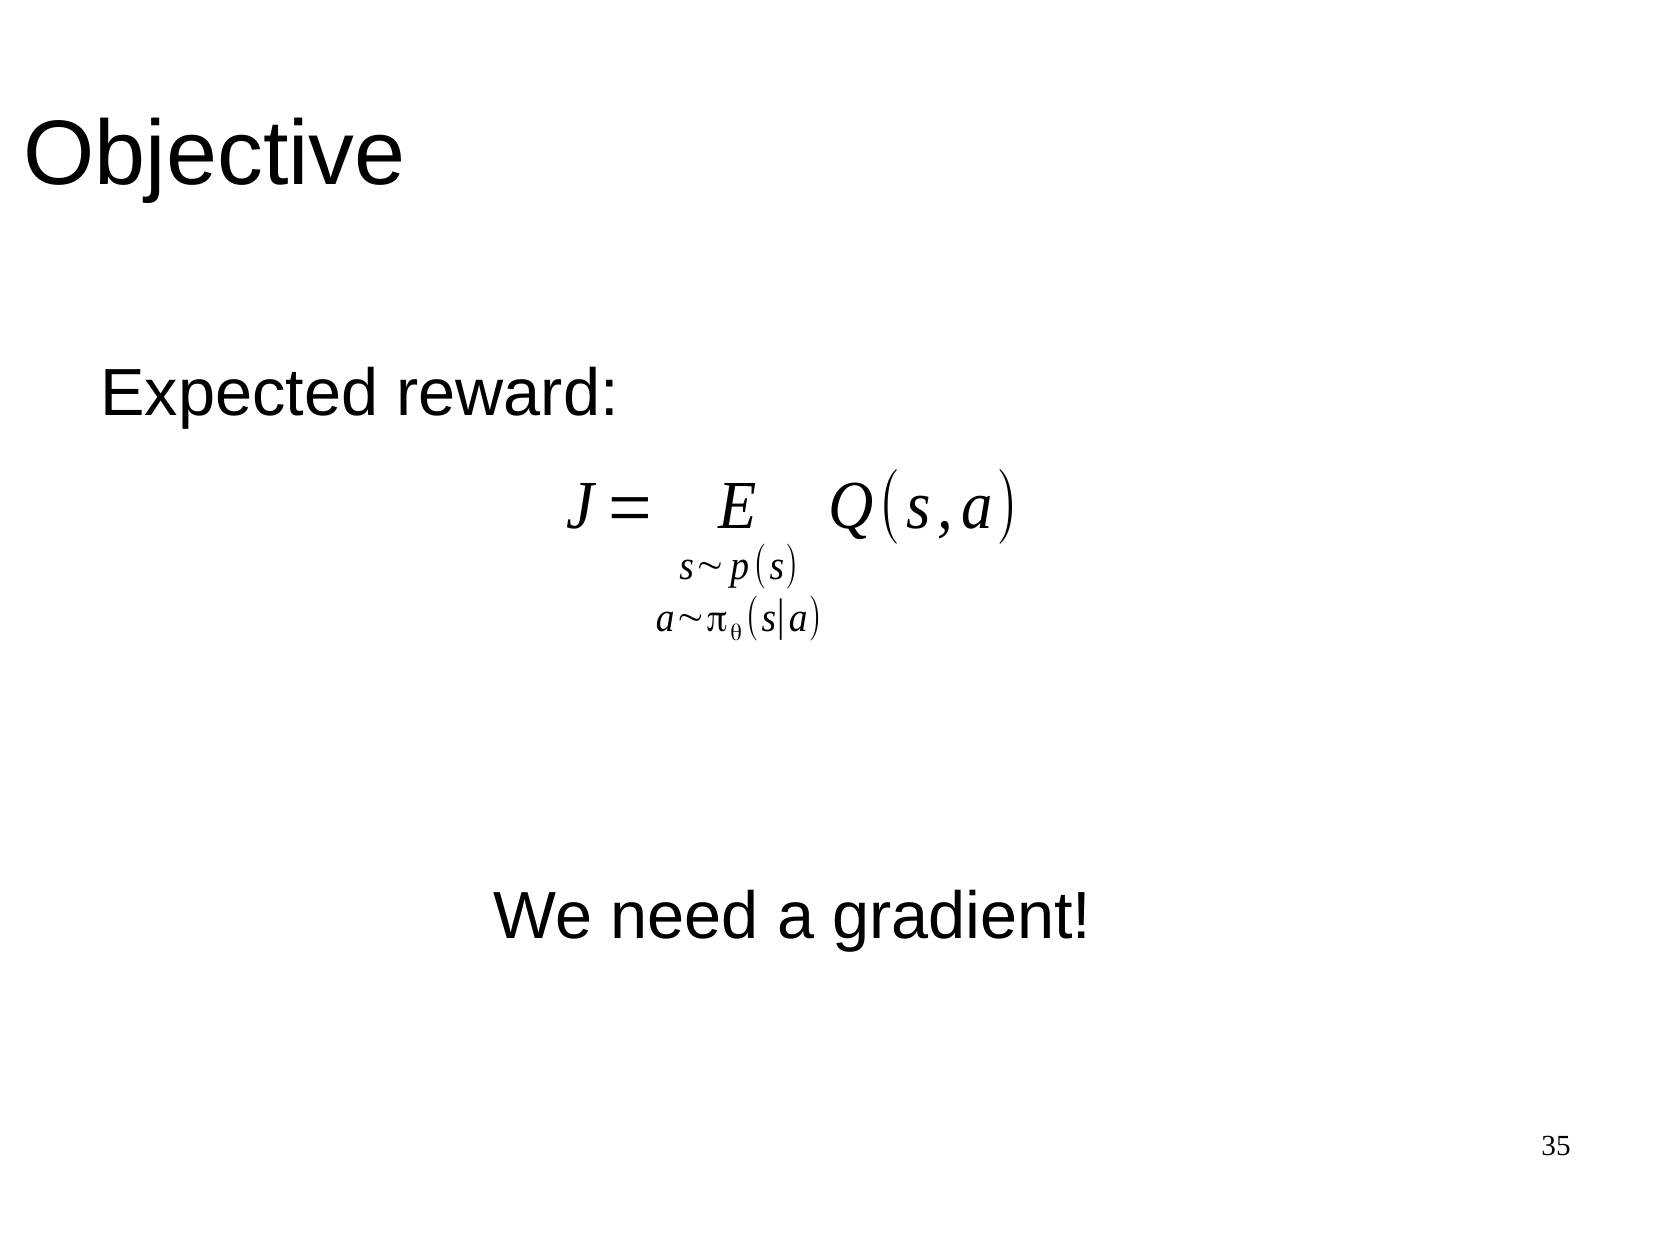

# Objective
Expected reward:
We need a gradient!
35